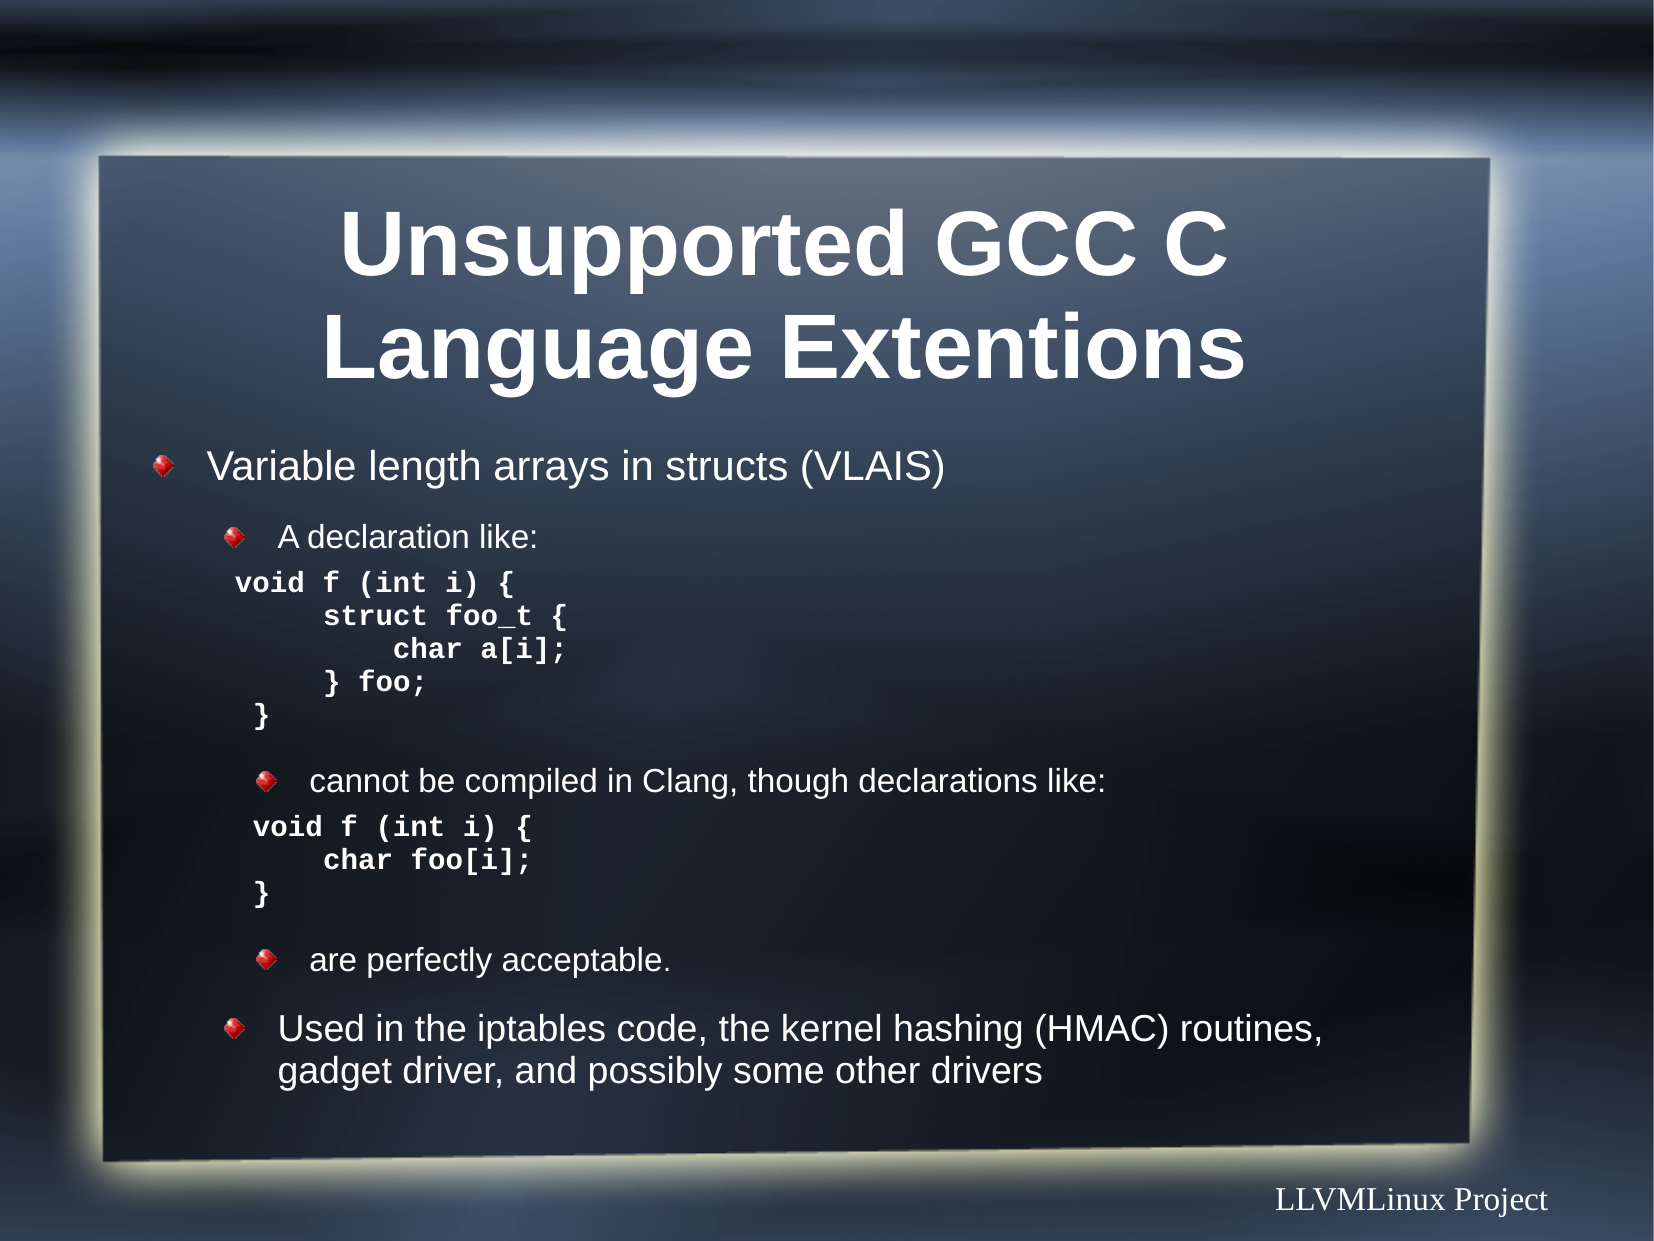

# Unsupported GCC C Language Extentions
Variable length arrays in structs (VLAIS)
A declaration like:
 void f (int i) {
 struct foo_t {
 char a[i];
 } foo;
 }
cannot be compiled in Clang, though declarations like:
 void f (int i) {
 char foo[i];
 }
are perfectly acceptable.
Used in the iptables code, the kernel hashing (HMAC) routines, gadget driver, and possibly some other drivers